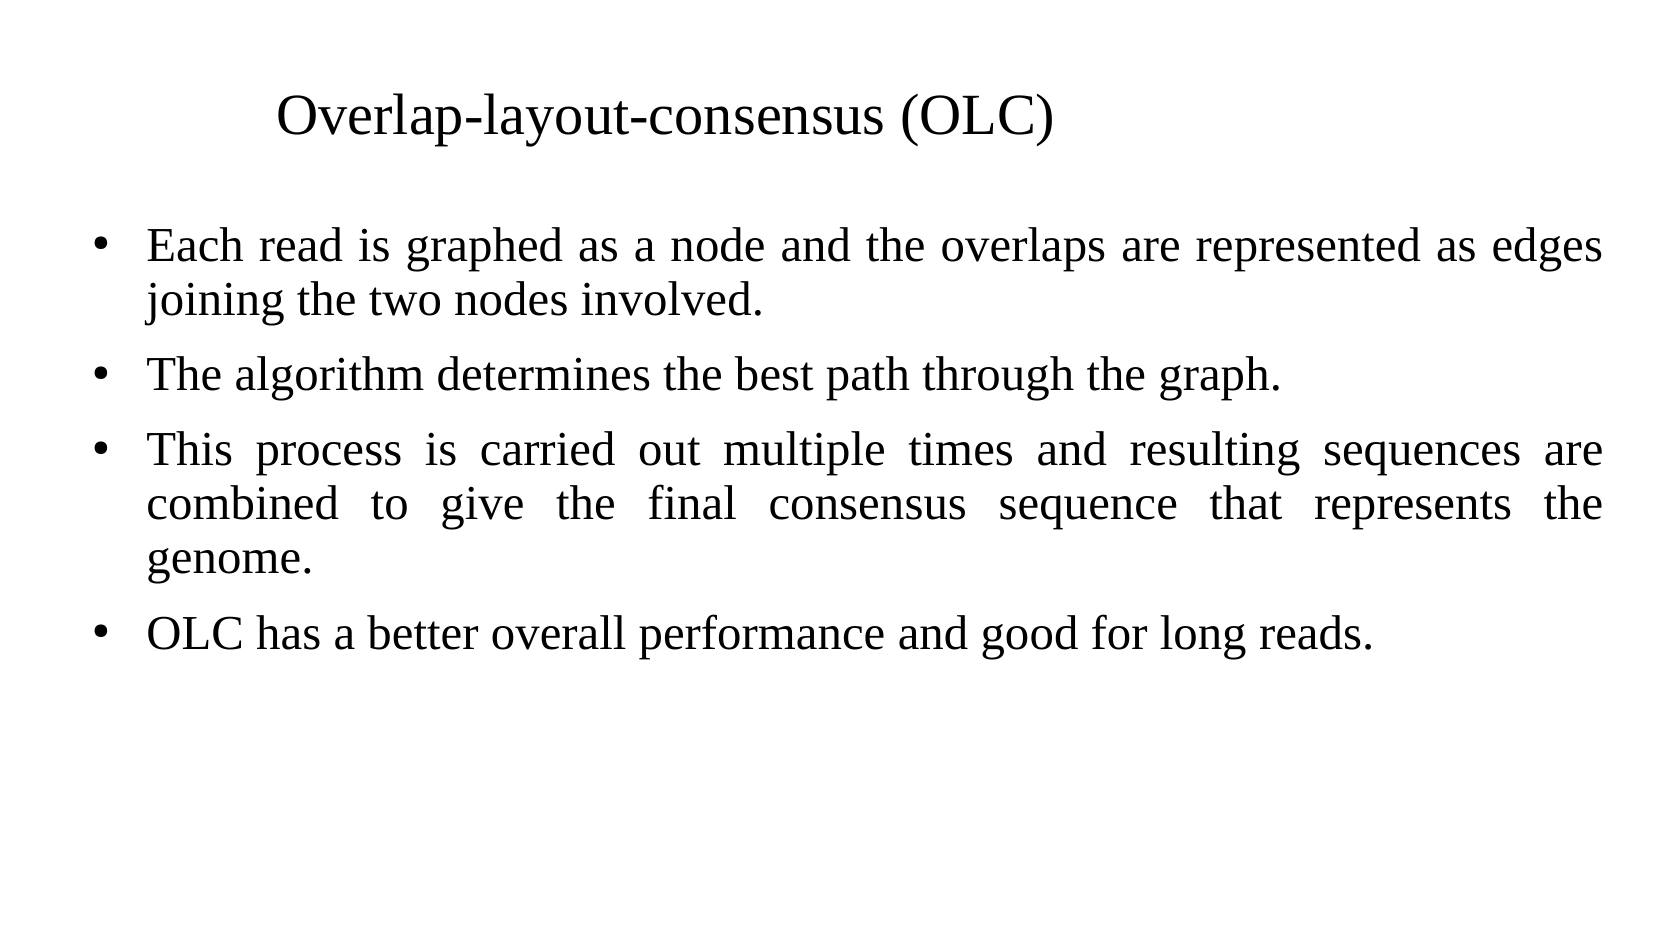

# Overlap-layout-consensus (OLC)
Each read is graphed as a node and the overlaps are represented as edges joining the two nodes involved.
The algorithm determines the best path through the graph.
This process is carried out multiple times and resulting sequences are combined to give the final consensus sequence that represents the genome.
OLC has a better overall performance and good for long reads.